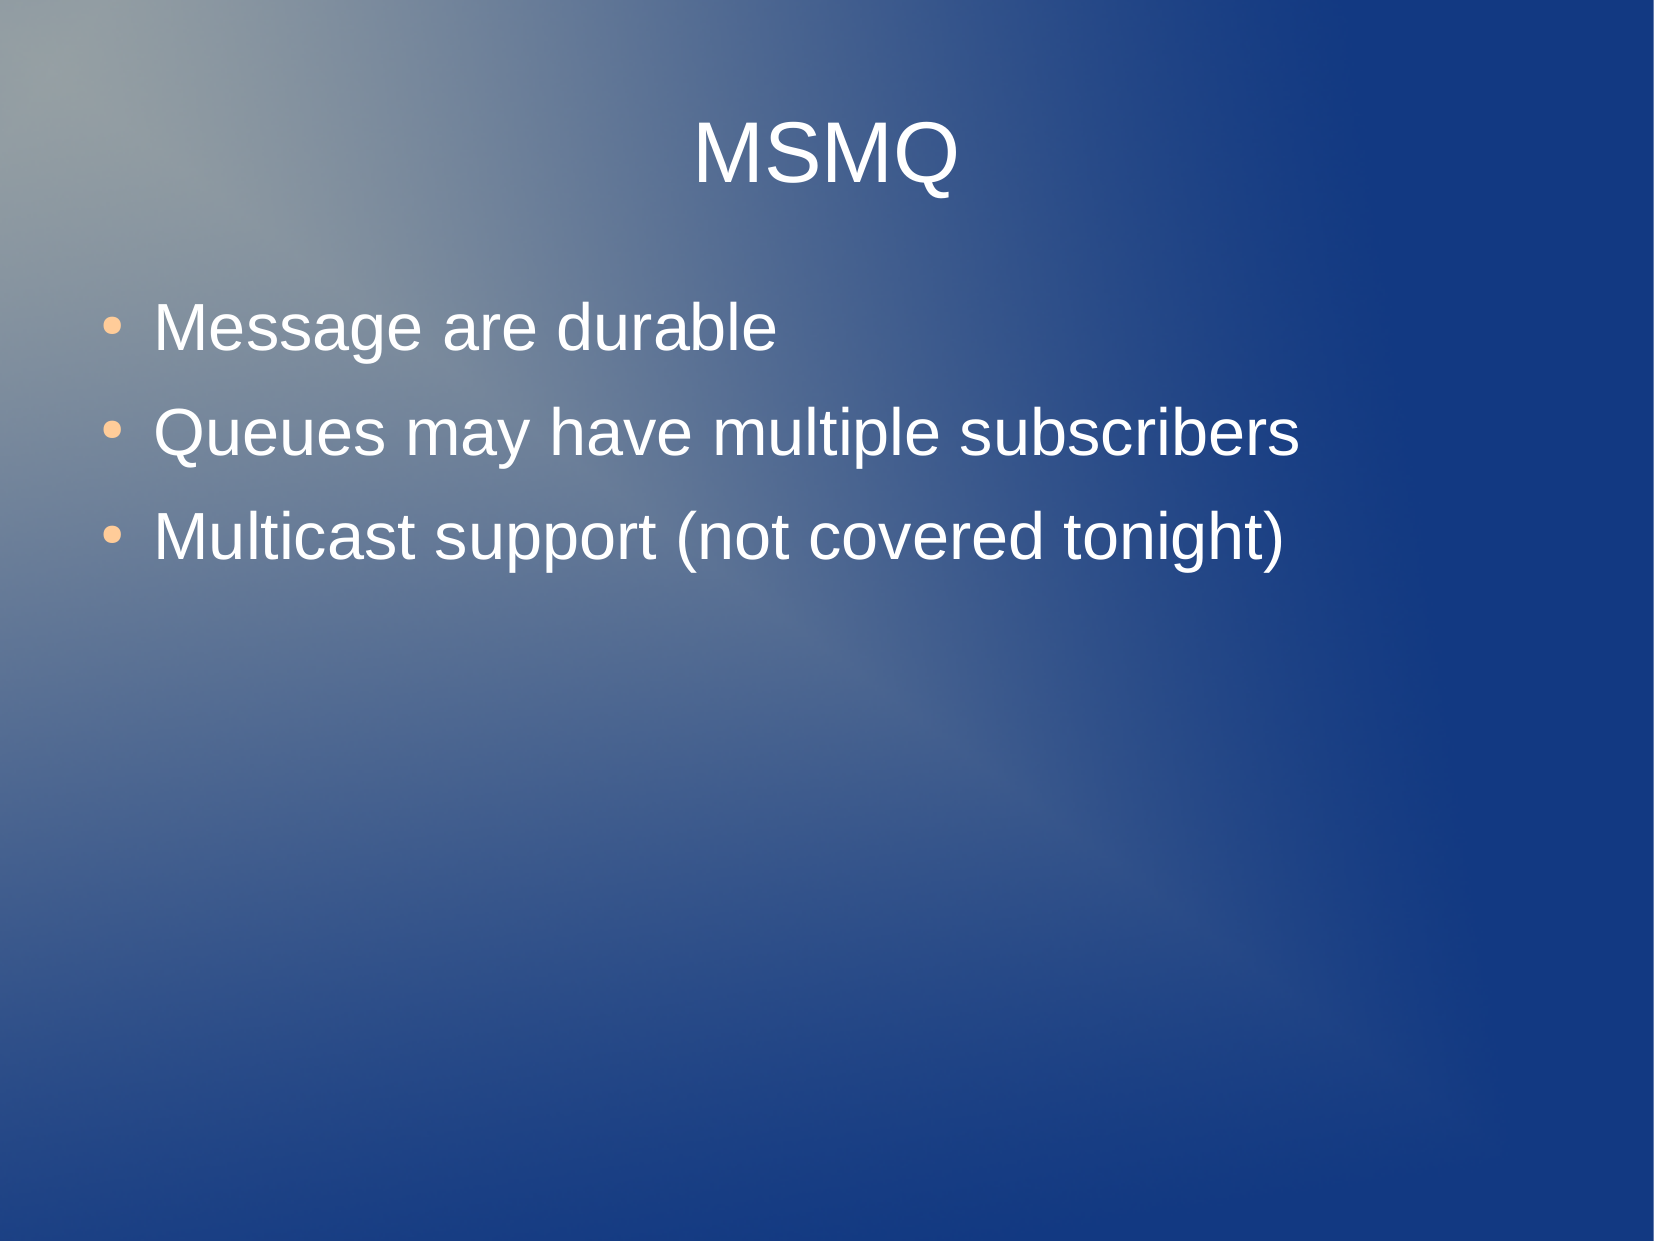

# MSMQ
Message are durable
Queues may have multiple subscribers
Multicast support (not covered tonight)